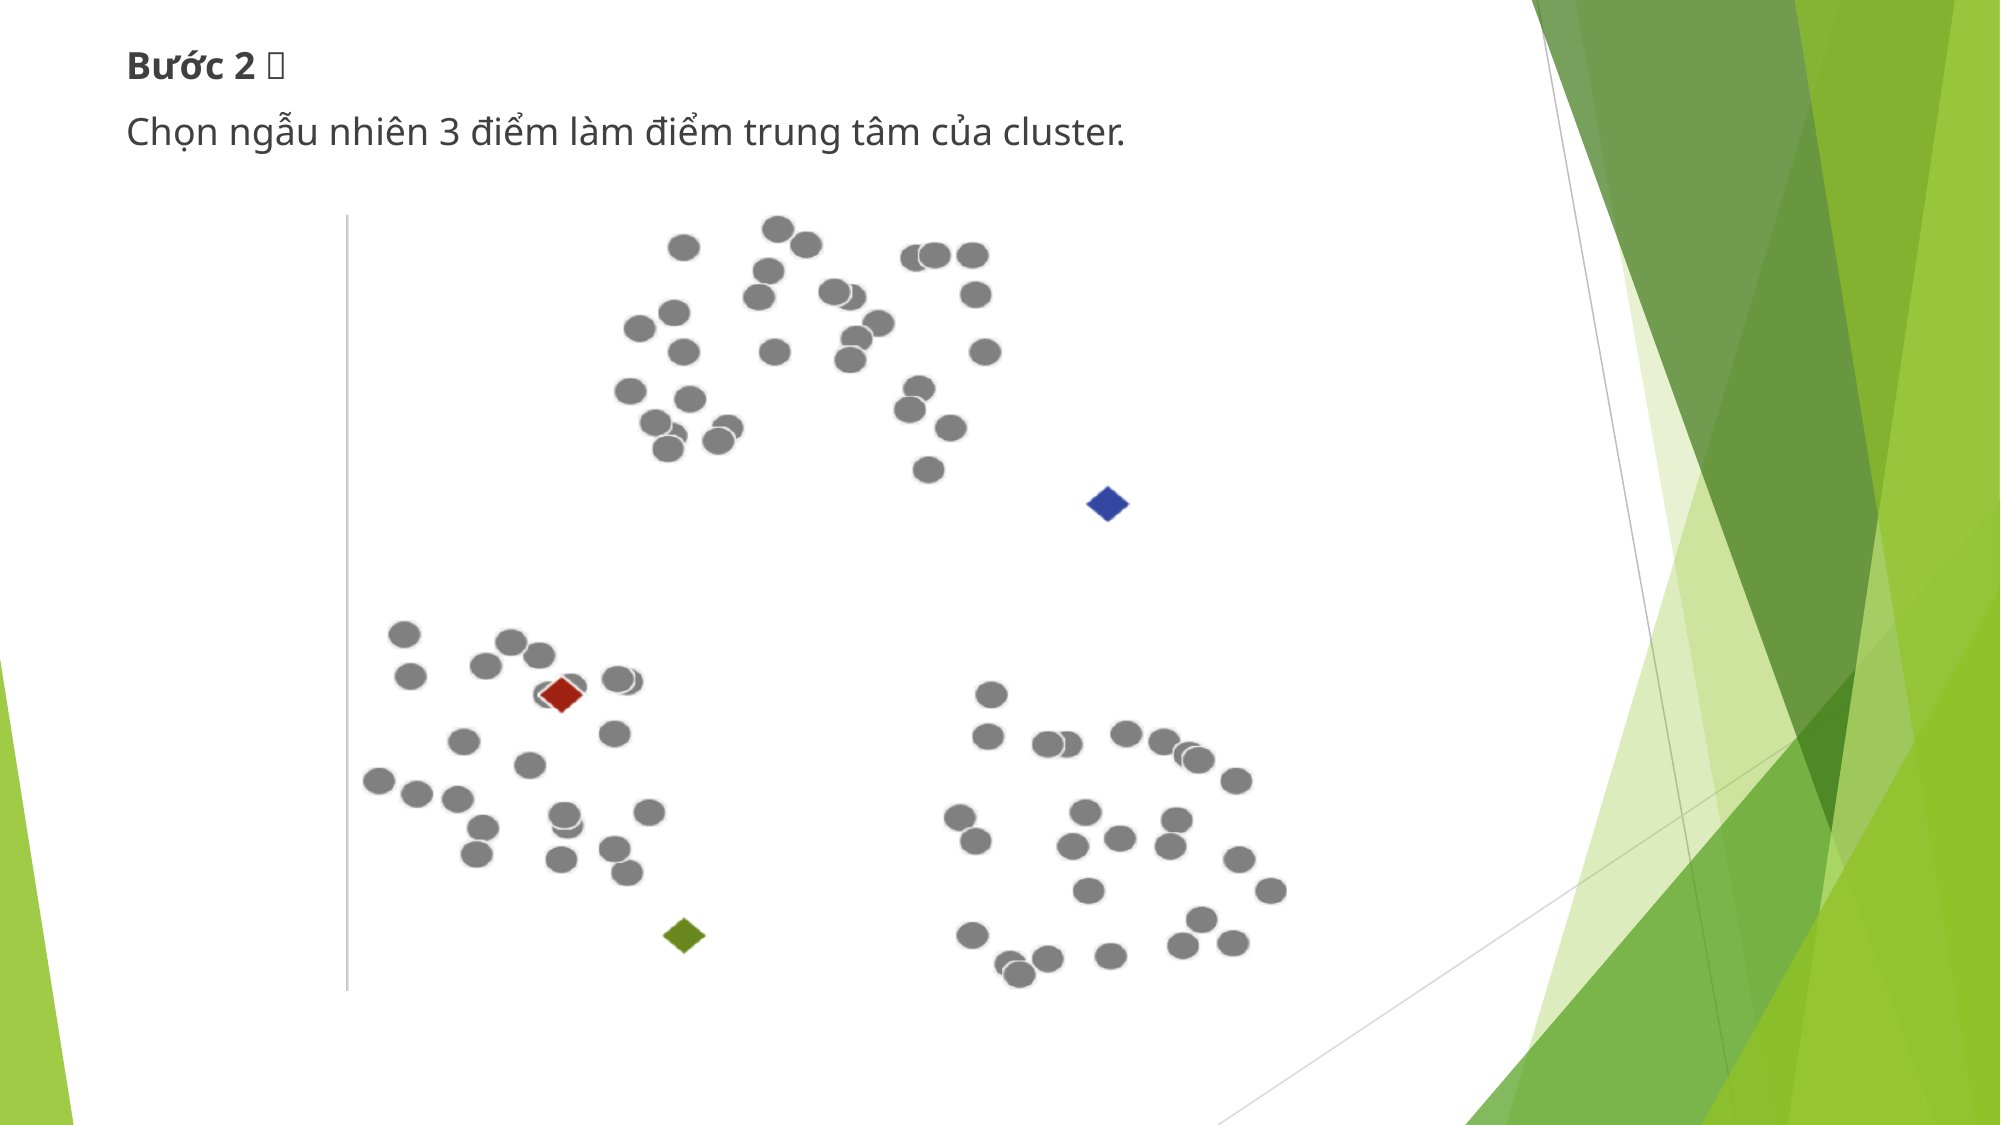

# Bước 2：
Chọn ngẫu nhiên 3 điểm làm điểm trung tâm của cluster.